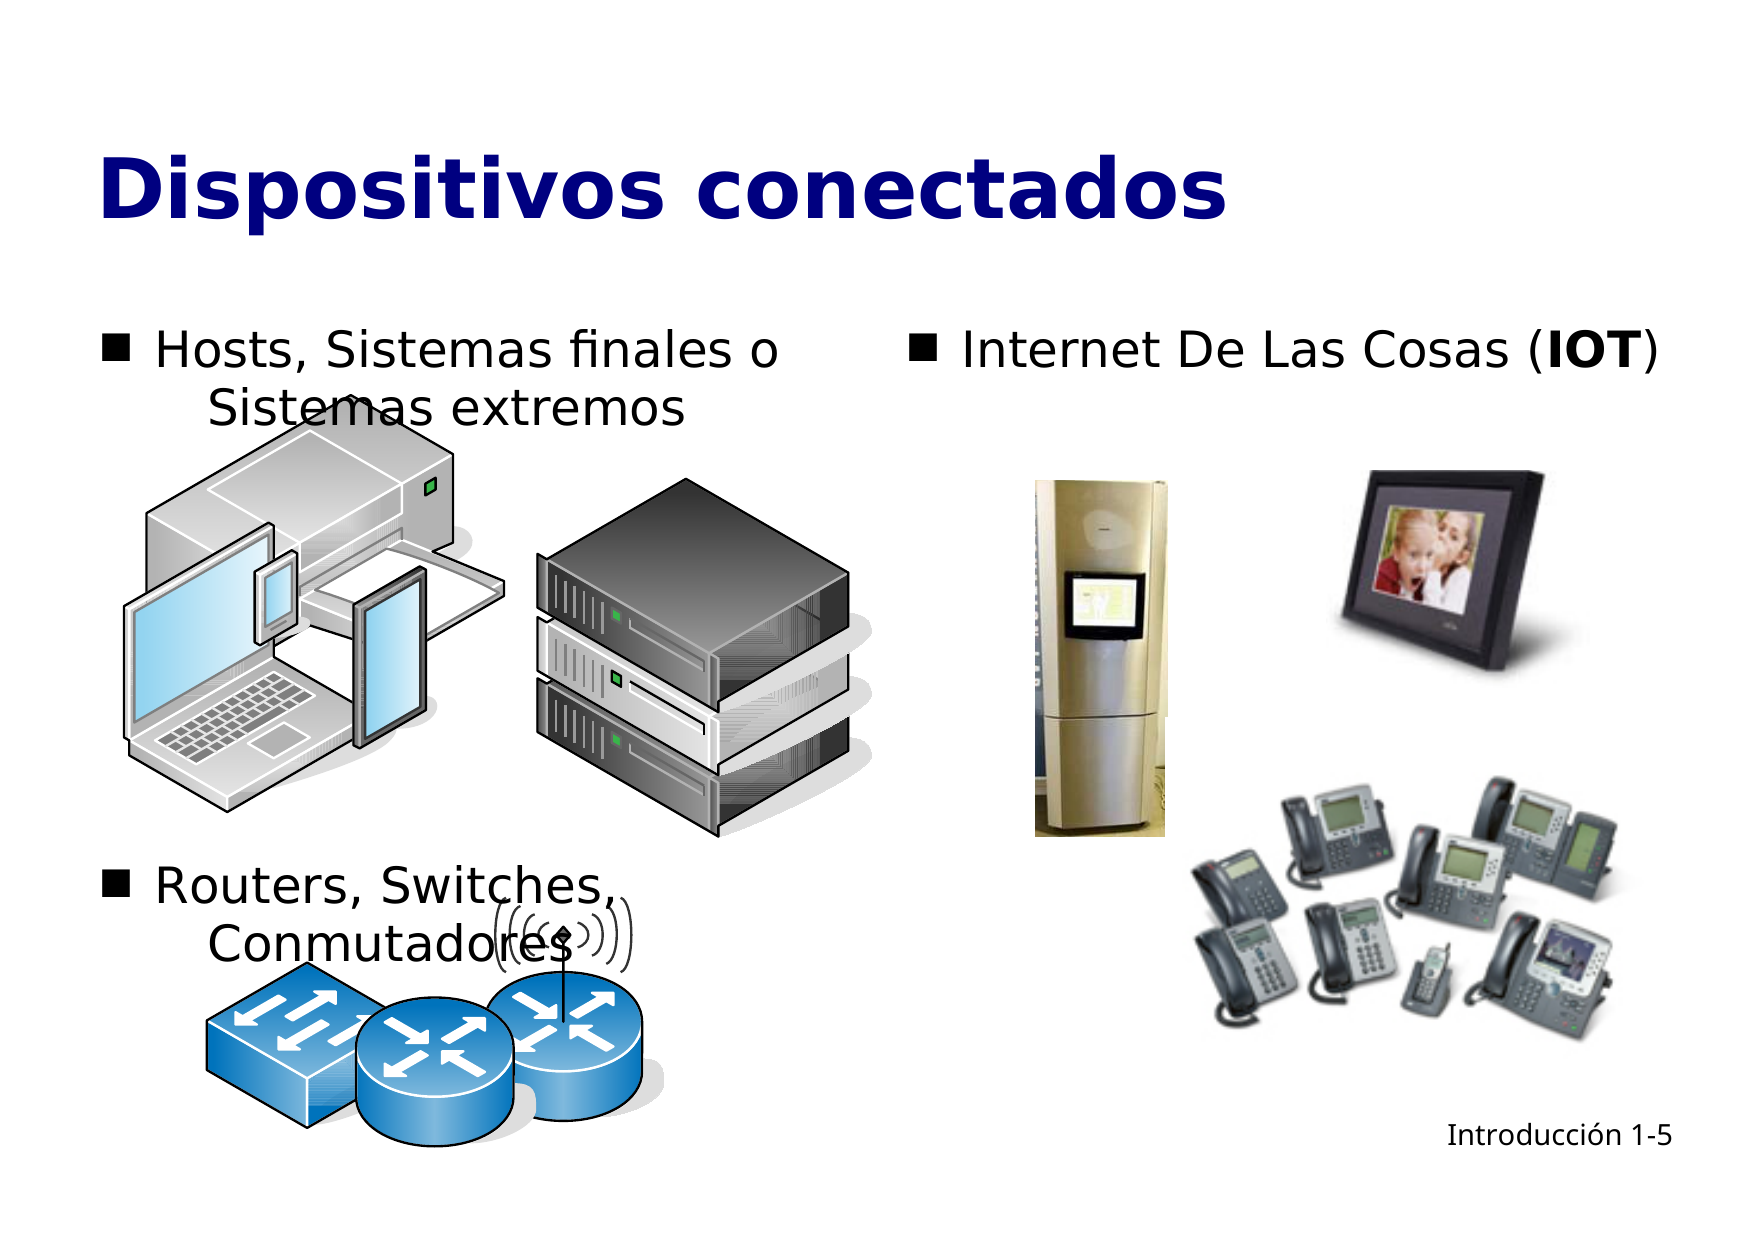

# Dispositivos conectados
Hosts, Sistemas finales o Sistemas extremos
Routers, Switches, Conmutadores
Internet De Las Cosas (IOT)